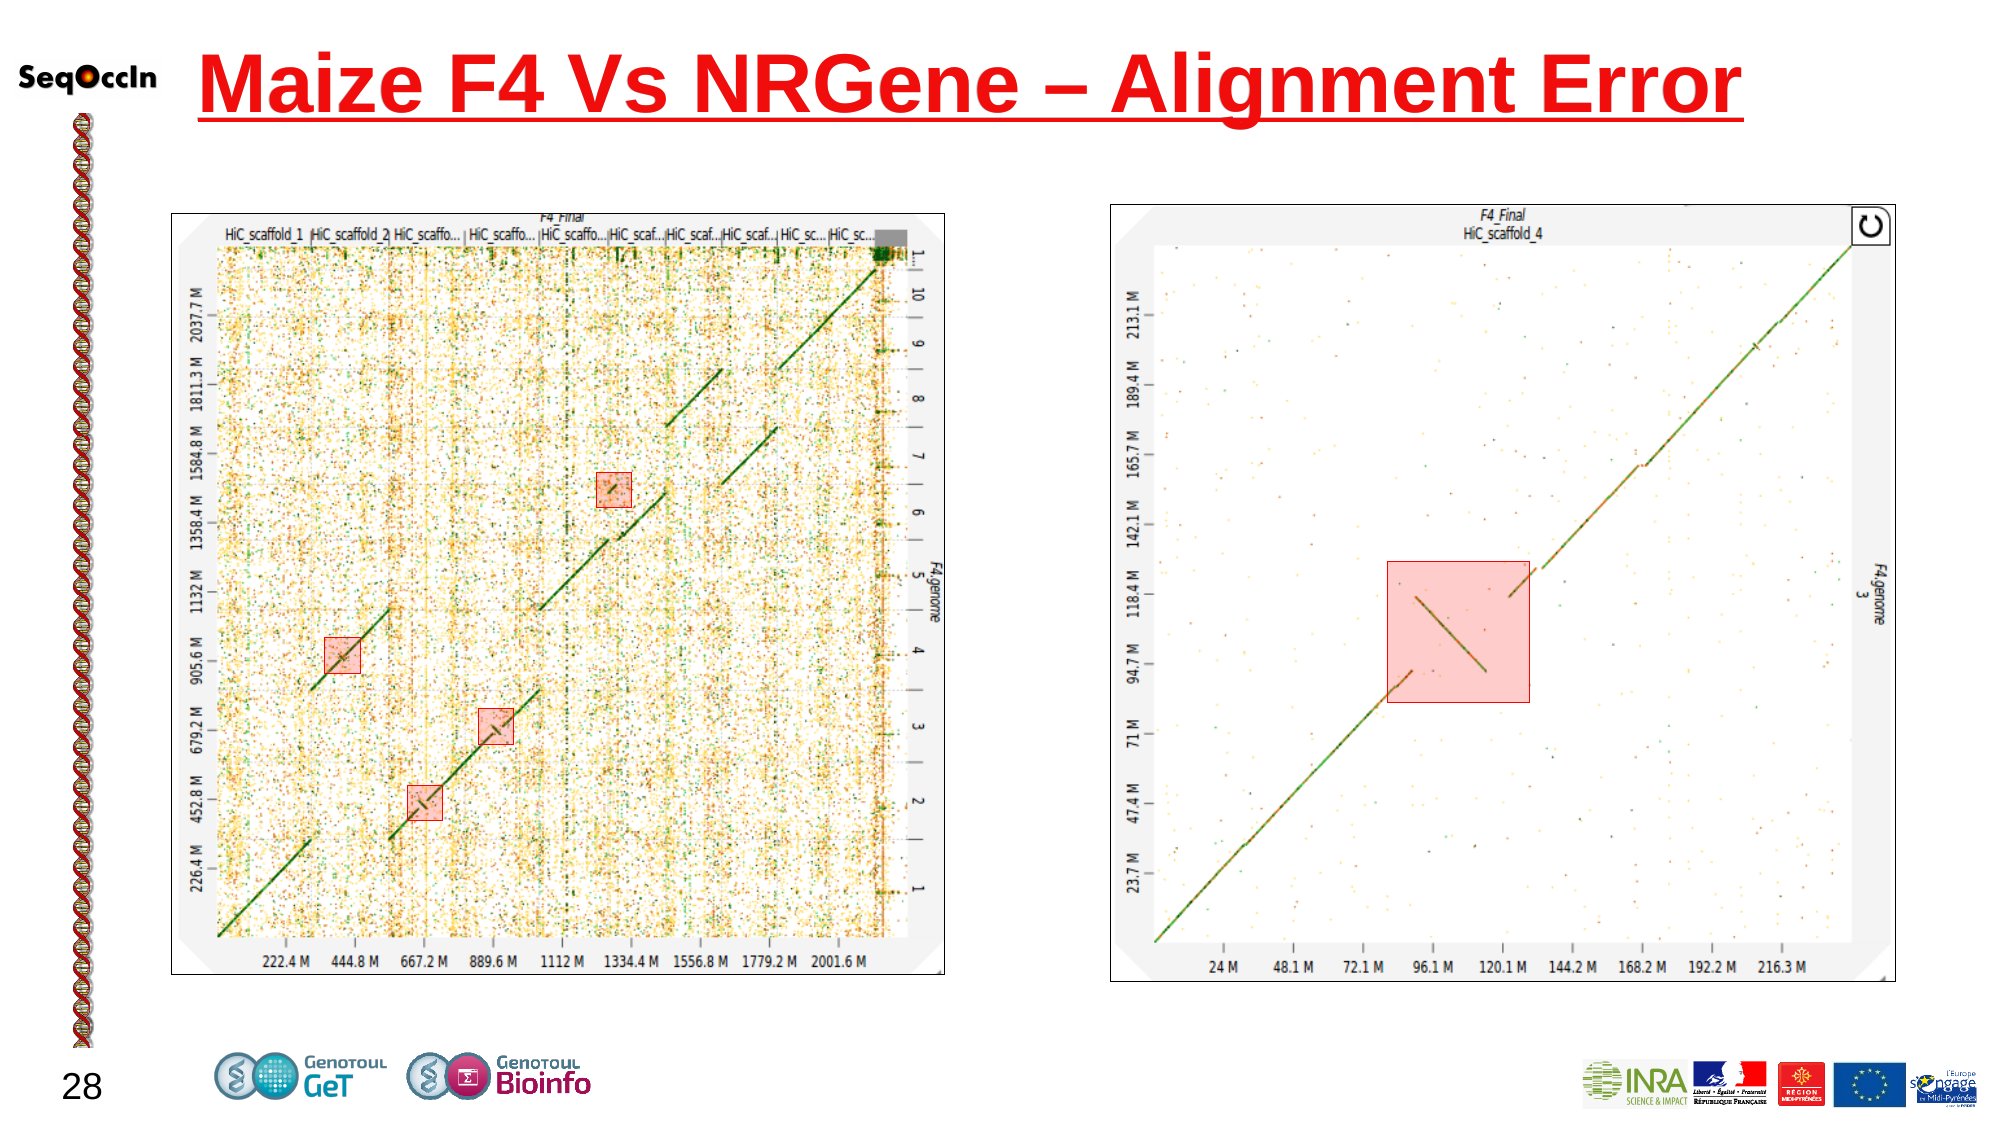

Maize F4 Vs NRGene – alignment error